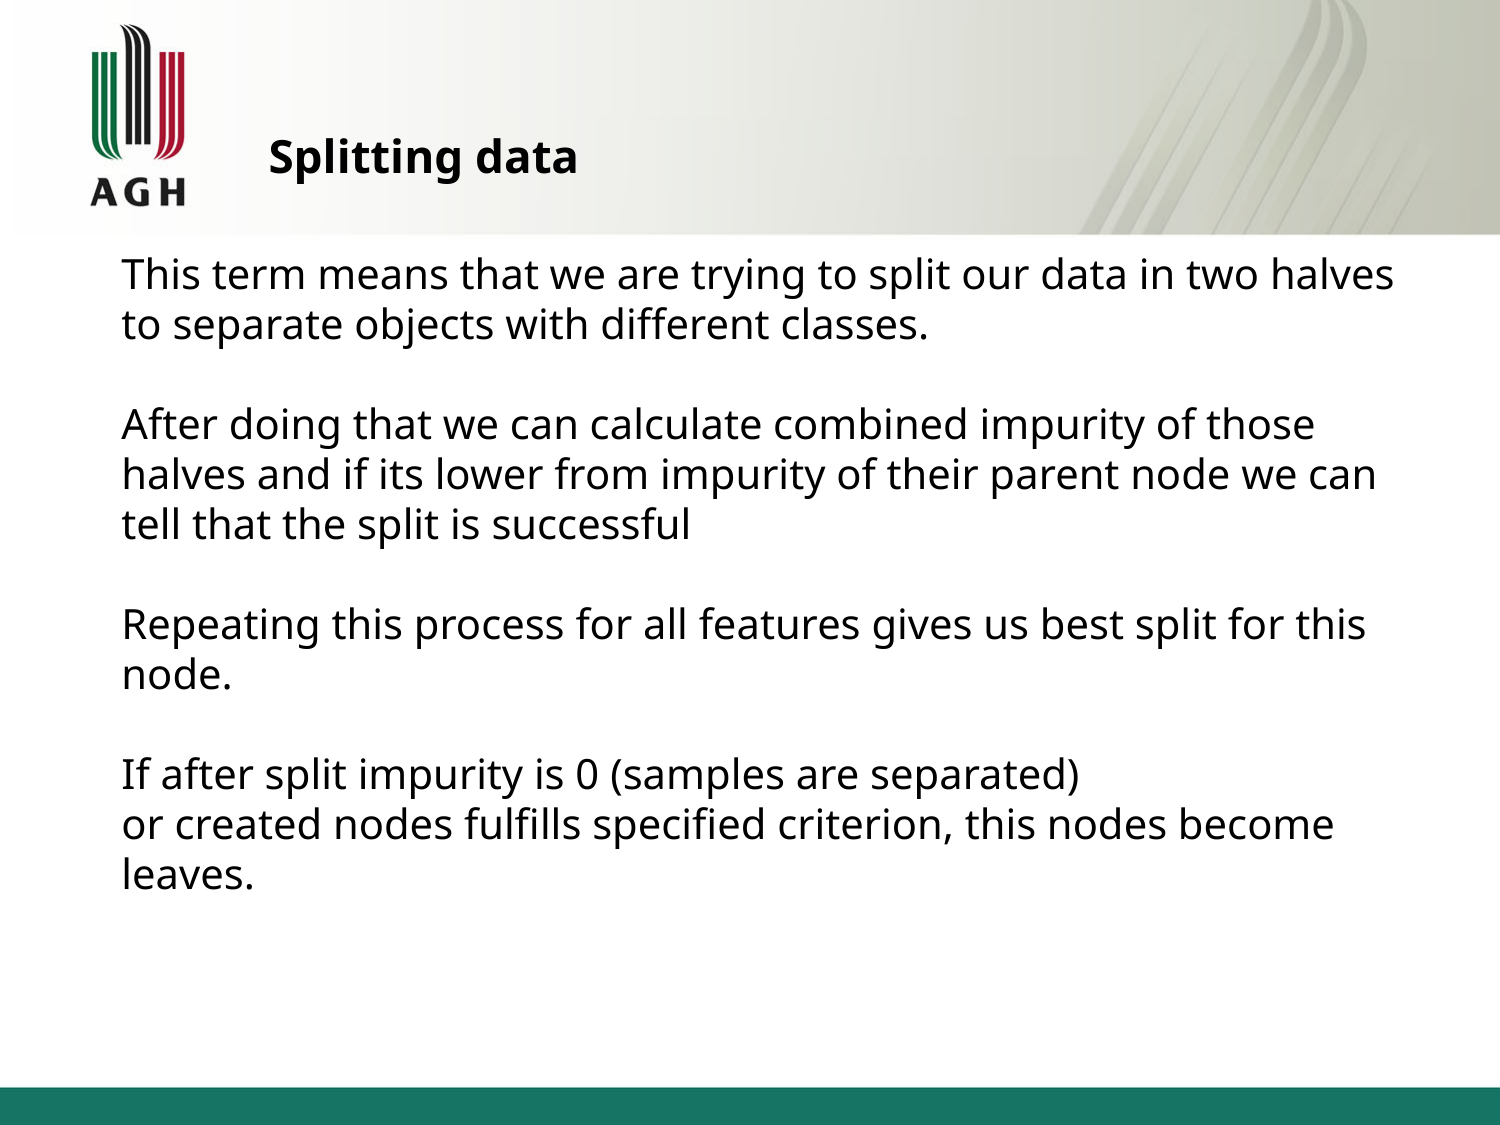

Splitting data
This term means that we are trying to split our data in two halves to separate objects with different classes.
After doing that we can calculate combined impurity of those halves and if its lower from impurity of their parent node we can tell that the split is successful
Repeating this process for all features gives us best split for this node.
If after split impurity is 0 (samples are separated)
or created nodes fulfills specified criterion, this nodes become leaves.